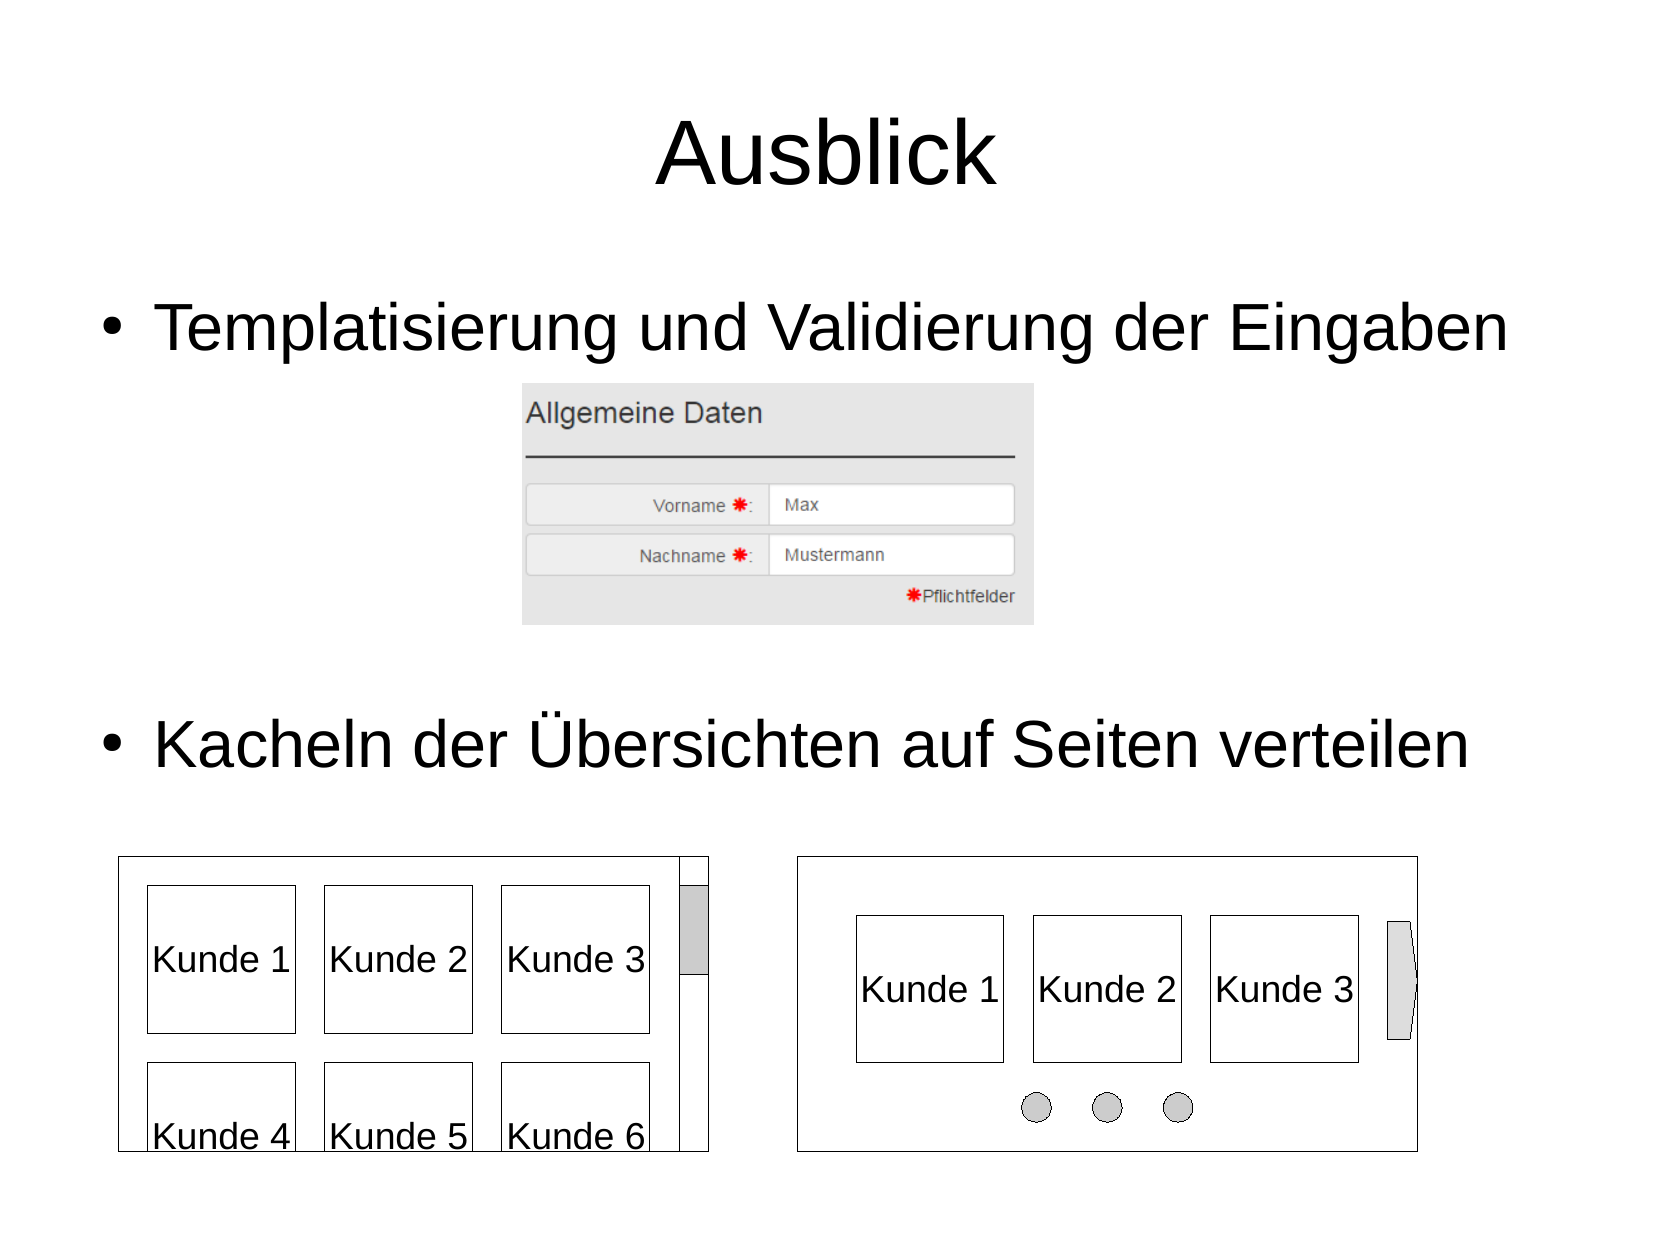

# Ausblick
Templatisierung und Validierung der Eingaben
Kacheln der Übersichten auf Seiten verteilen
Kunde 1
Kunde 2
Kunde 3
Kunde 1
Kunde 2
Kunde 3
Kunde 4
Kunde 5
Kunde 6